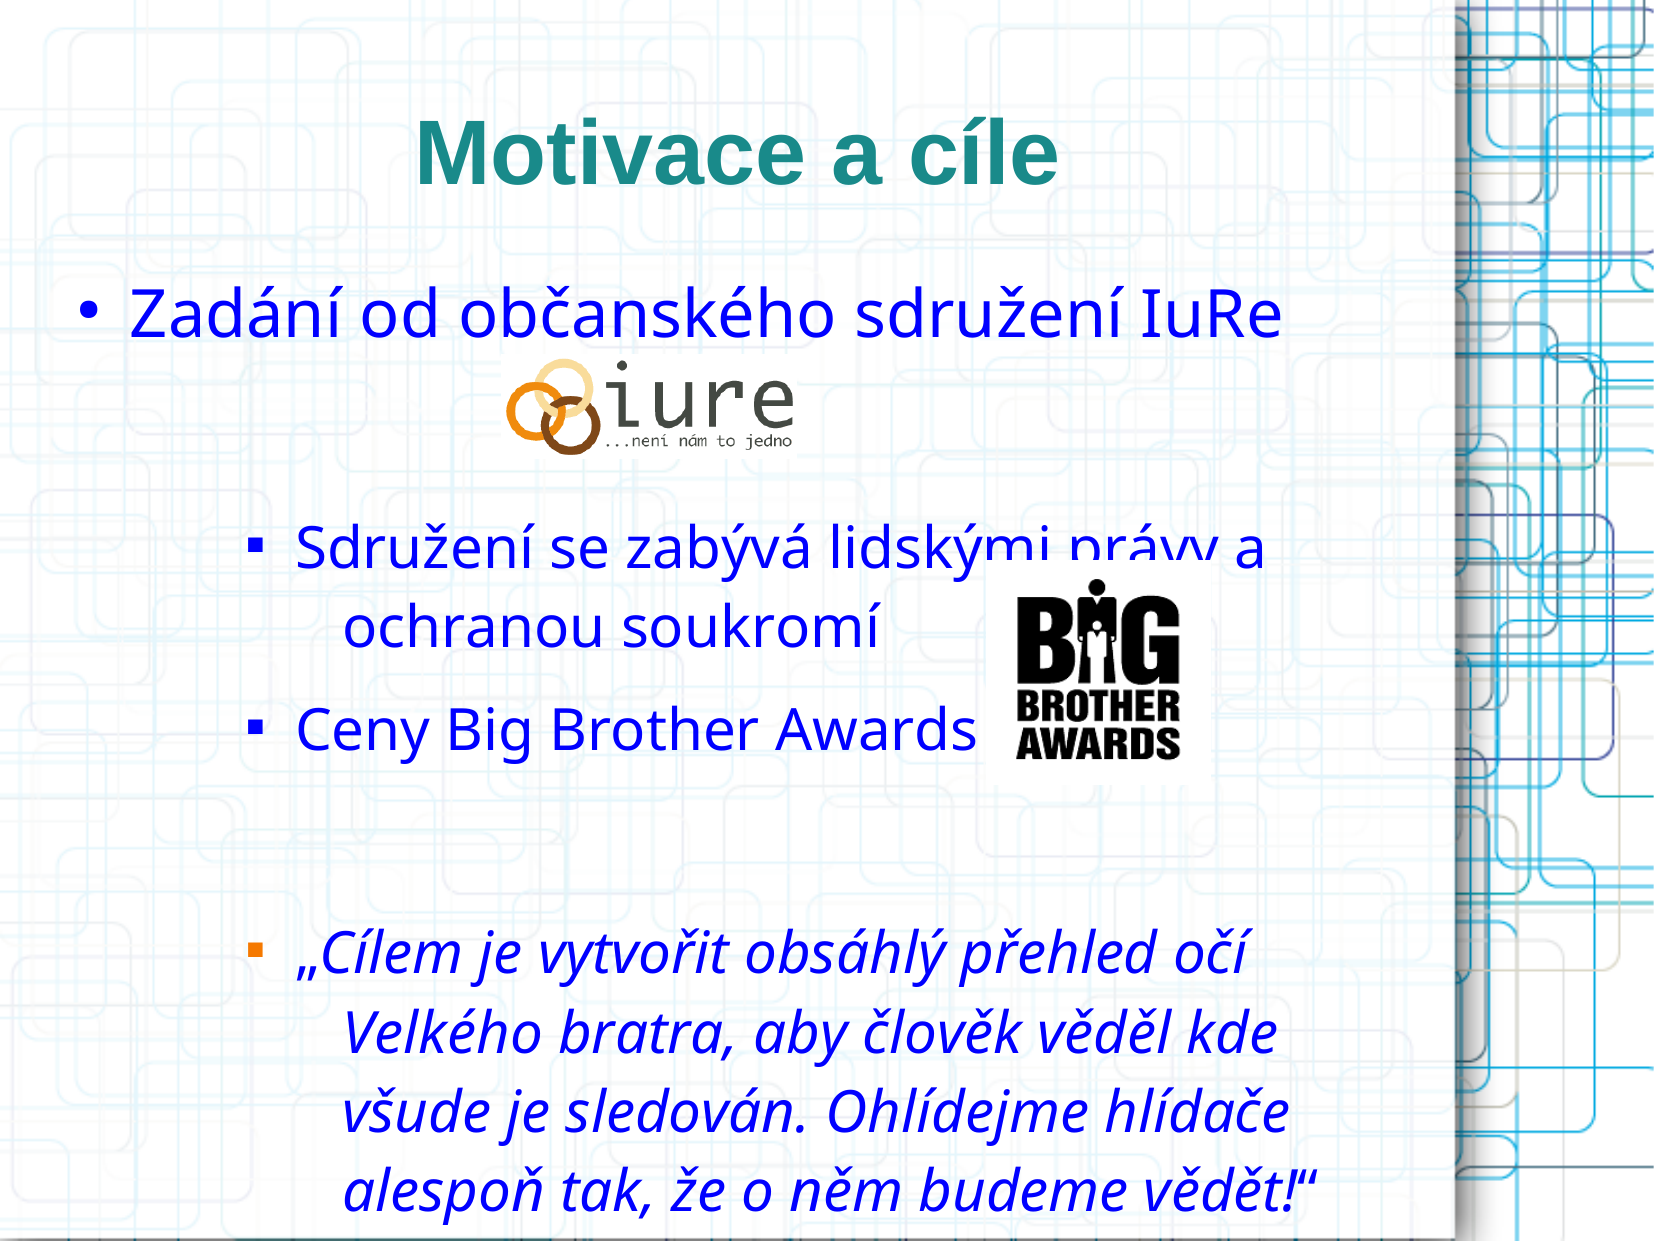

# Motivace a cíle
Zadání od občanského sdružení IuRe
Sdružení se zabývá lidskými právy a ochranou soukromí
Ceny Big Brother Awards
„Cílem je vytvořit obsáhlý přehled očí Velkého bratra, aby člověk věděl kde všude je sledován. Ohlídejme hlídače alespoň tak, že o něm budeme vědět!“